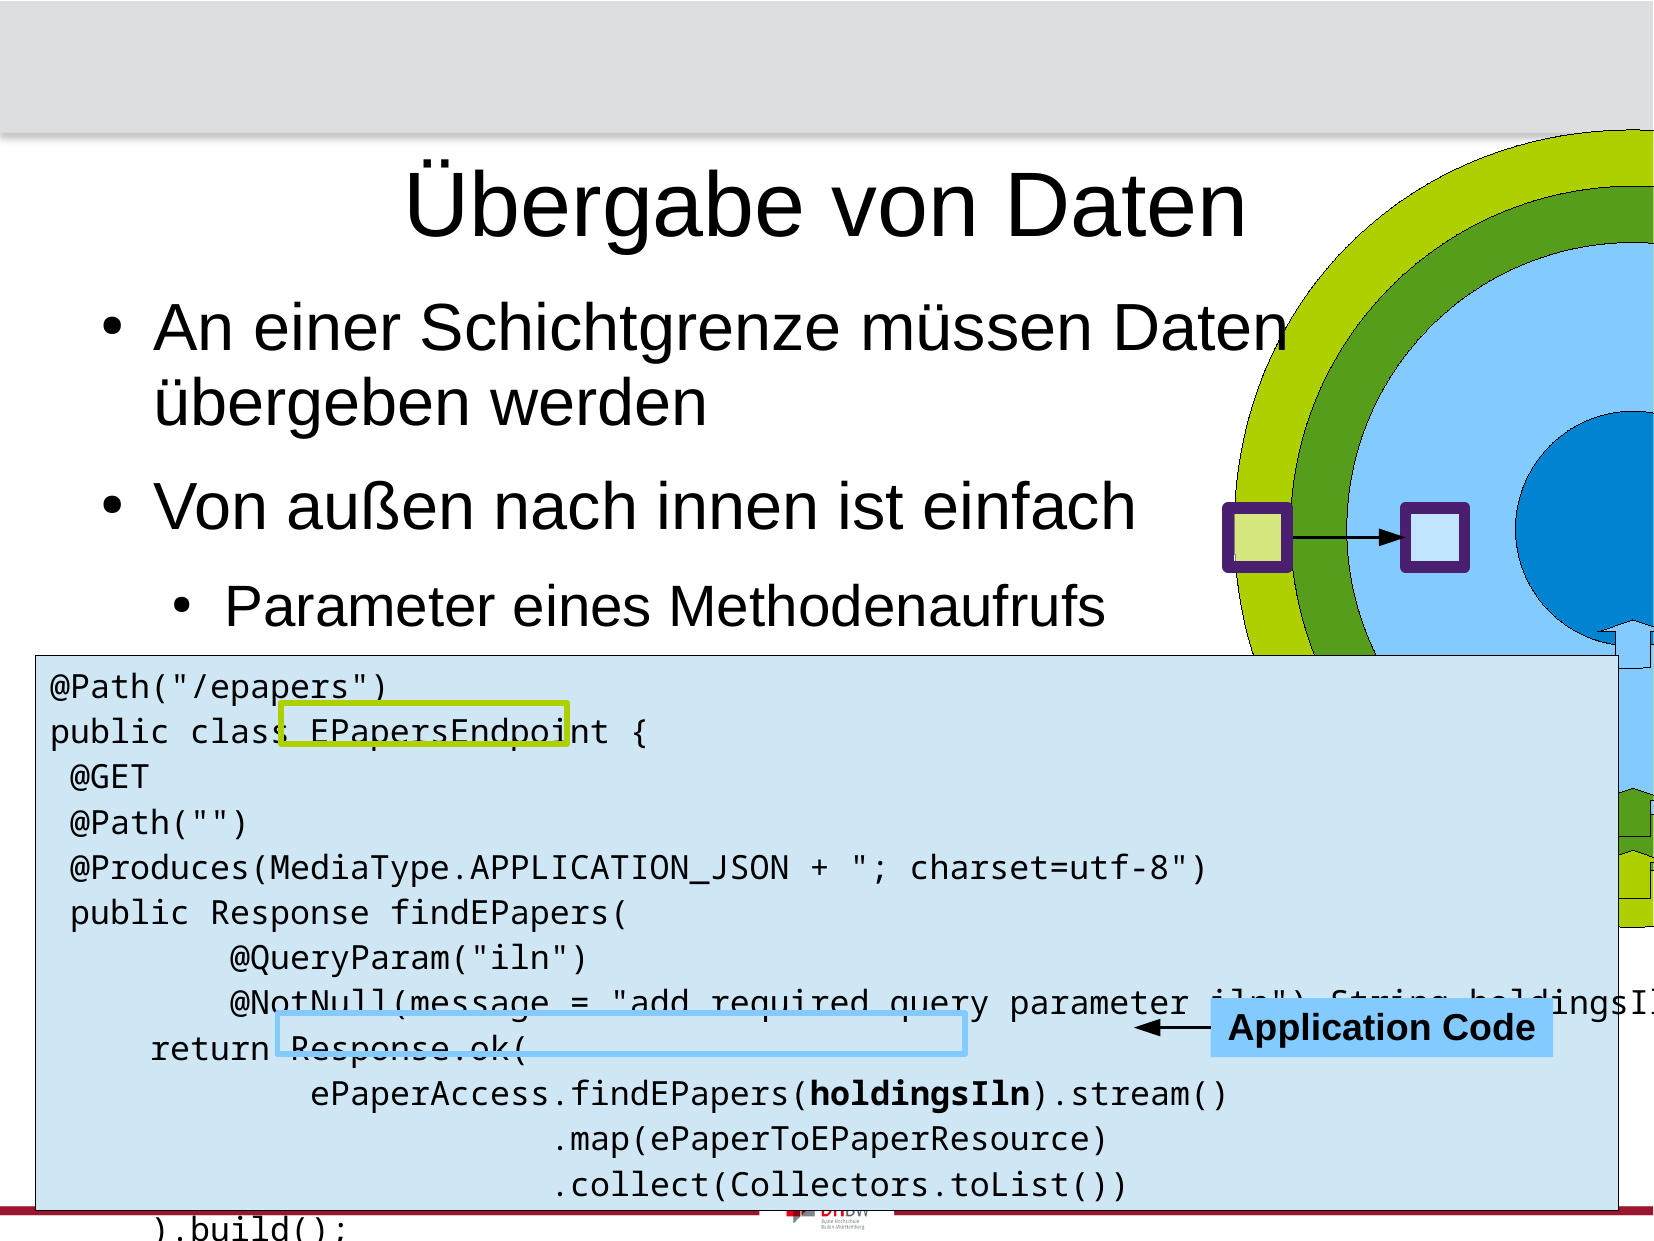

# Übergabe von Daten
An einer Schichtgrenze müssen Daten übergeben werden
Von außen nach innen ist einfach
Parameter eines Methodenaufrufs
@Path("/epapers")
public class EPapersEndpoint {
 @GET
 @Path("")
 @Produces(MediaType.APPLICATION_JSON + "; charset=utf-8")
 public Response findEPapers(
 @QueryParam("iln")
 @NotNull(message = "add required query parameter iln") String holdingsIln) {
 return Response.ok(
 ePaperAccess.findEPapers(holdingsIln).stream()
 .map(ePaperToEPaperResource)
 .collect(Collectors.toList())
 ).build();
 }
Application Code